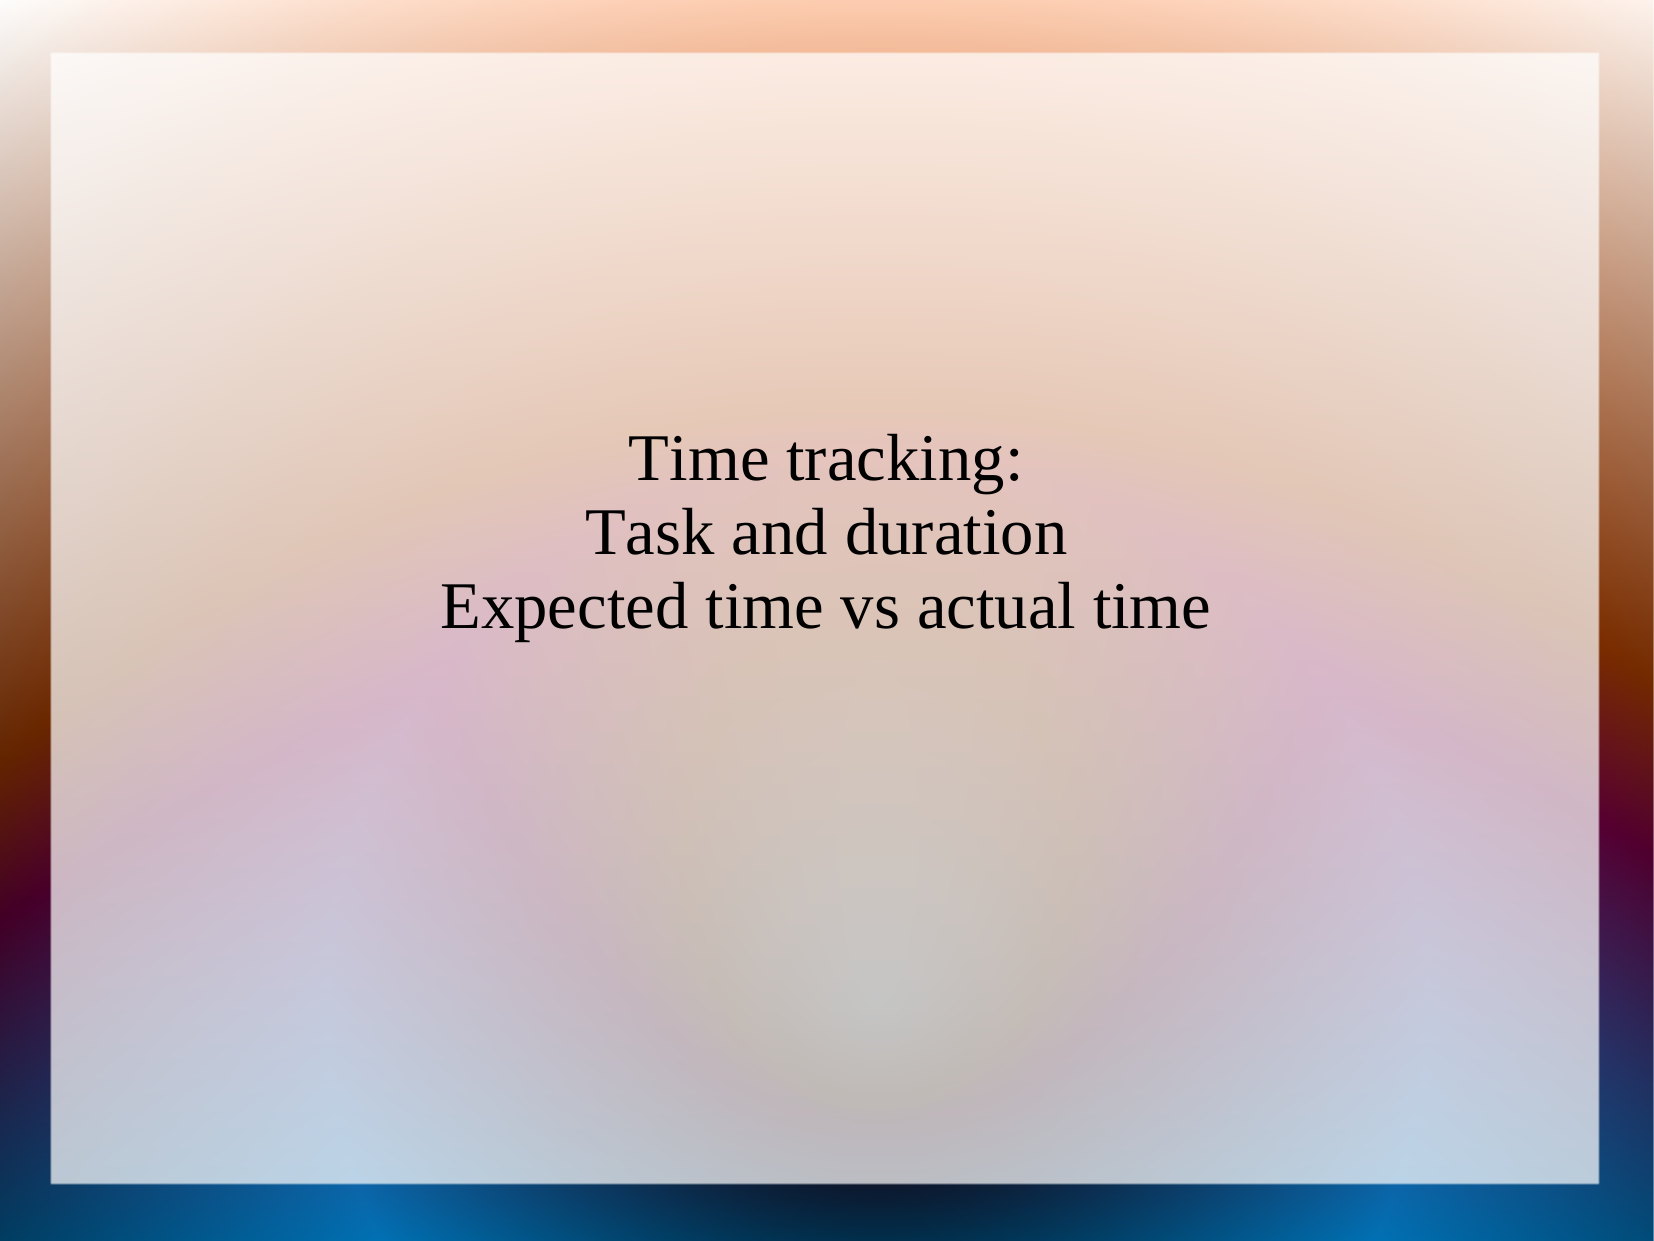

# Time tracking:
Task and duration
Expected time vs actual time